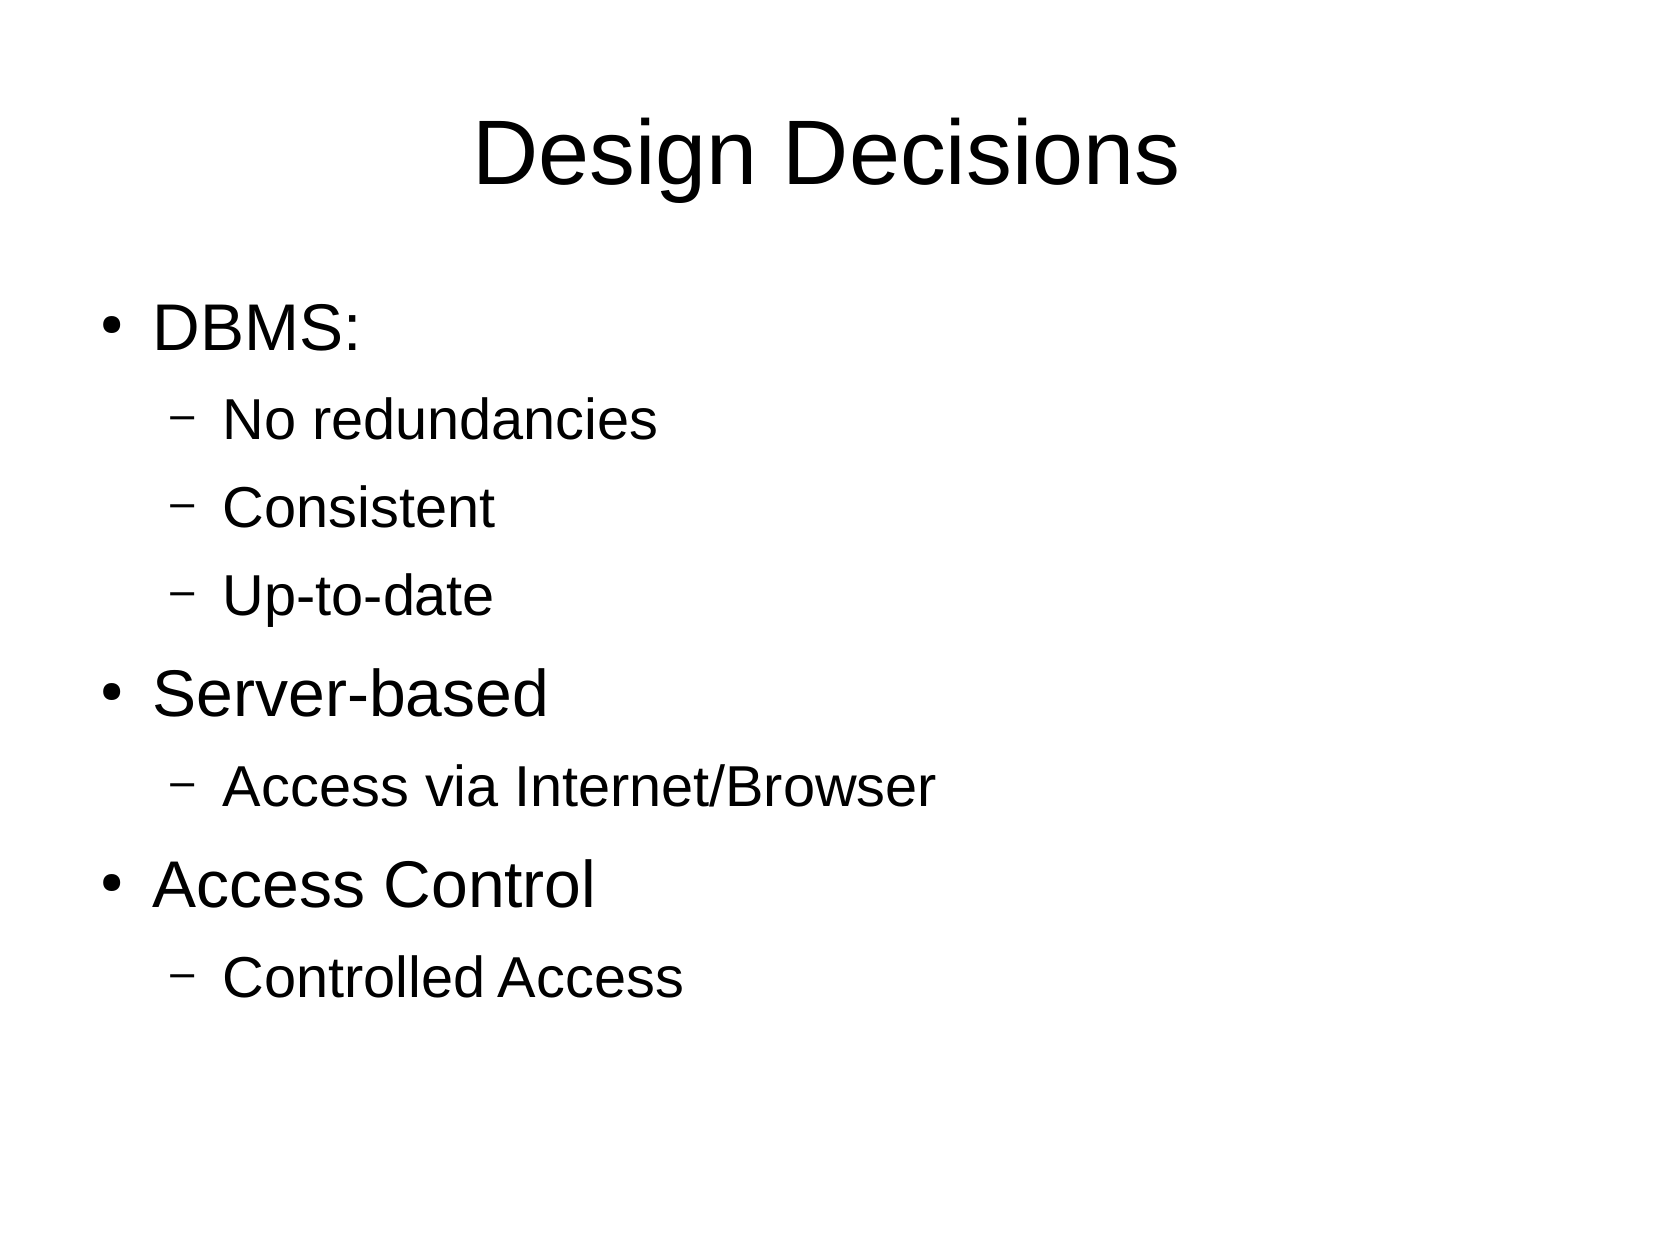

# Design Decisions
DBMS:
No redundancies
Consistent
Up-to-date
Server-based
Access via Internet/Browser
Access Control
Controlled Access